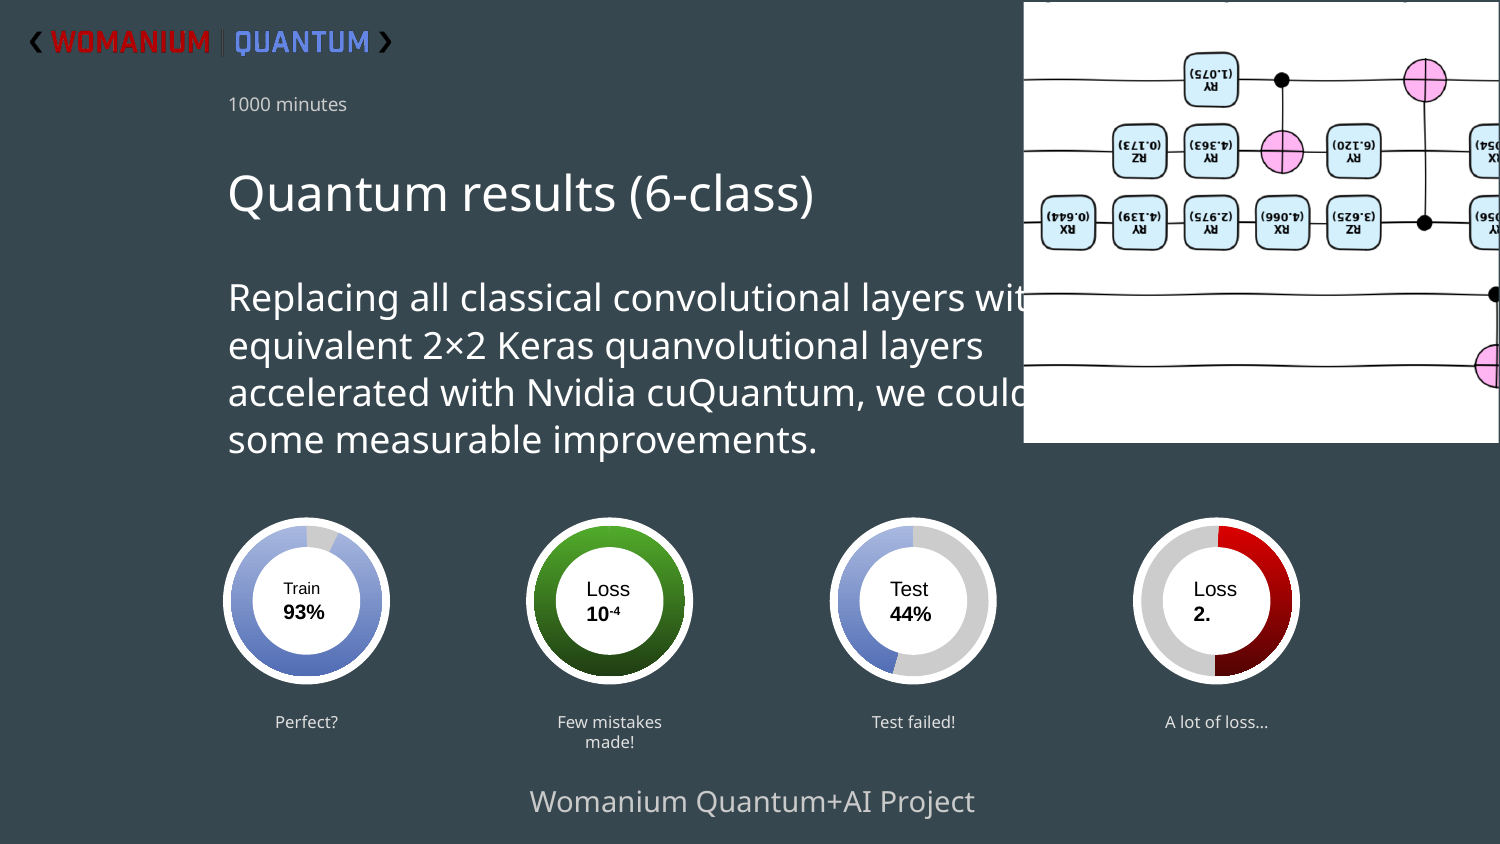

1000 minutes
# Quantum results (6-class)
Replacing all classical convolutional layers with equivalent 2×2 Keras quanvolutional layers accelerated with Nvidia cuQuantum, we could see some measurable improvements.
Train
93%
Loss
10-4
Test
44%
Loss
2.
Lorem Ipsum
Perfect?
Lorem Ipsum
Few mistakes made!
Lorem Ipsum
Test failed!
Lorem Ipsum
A lot of loss…
Womanium Quantum+AI Project